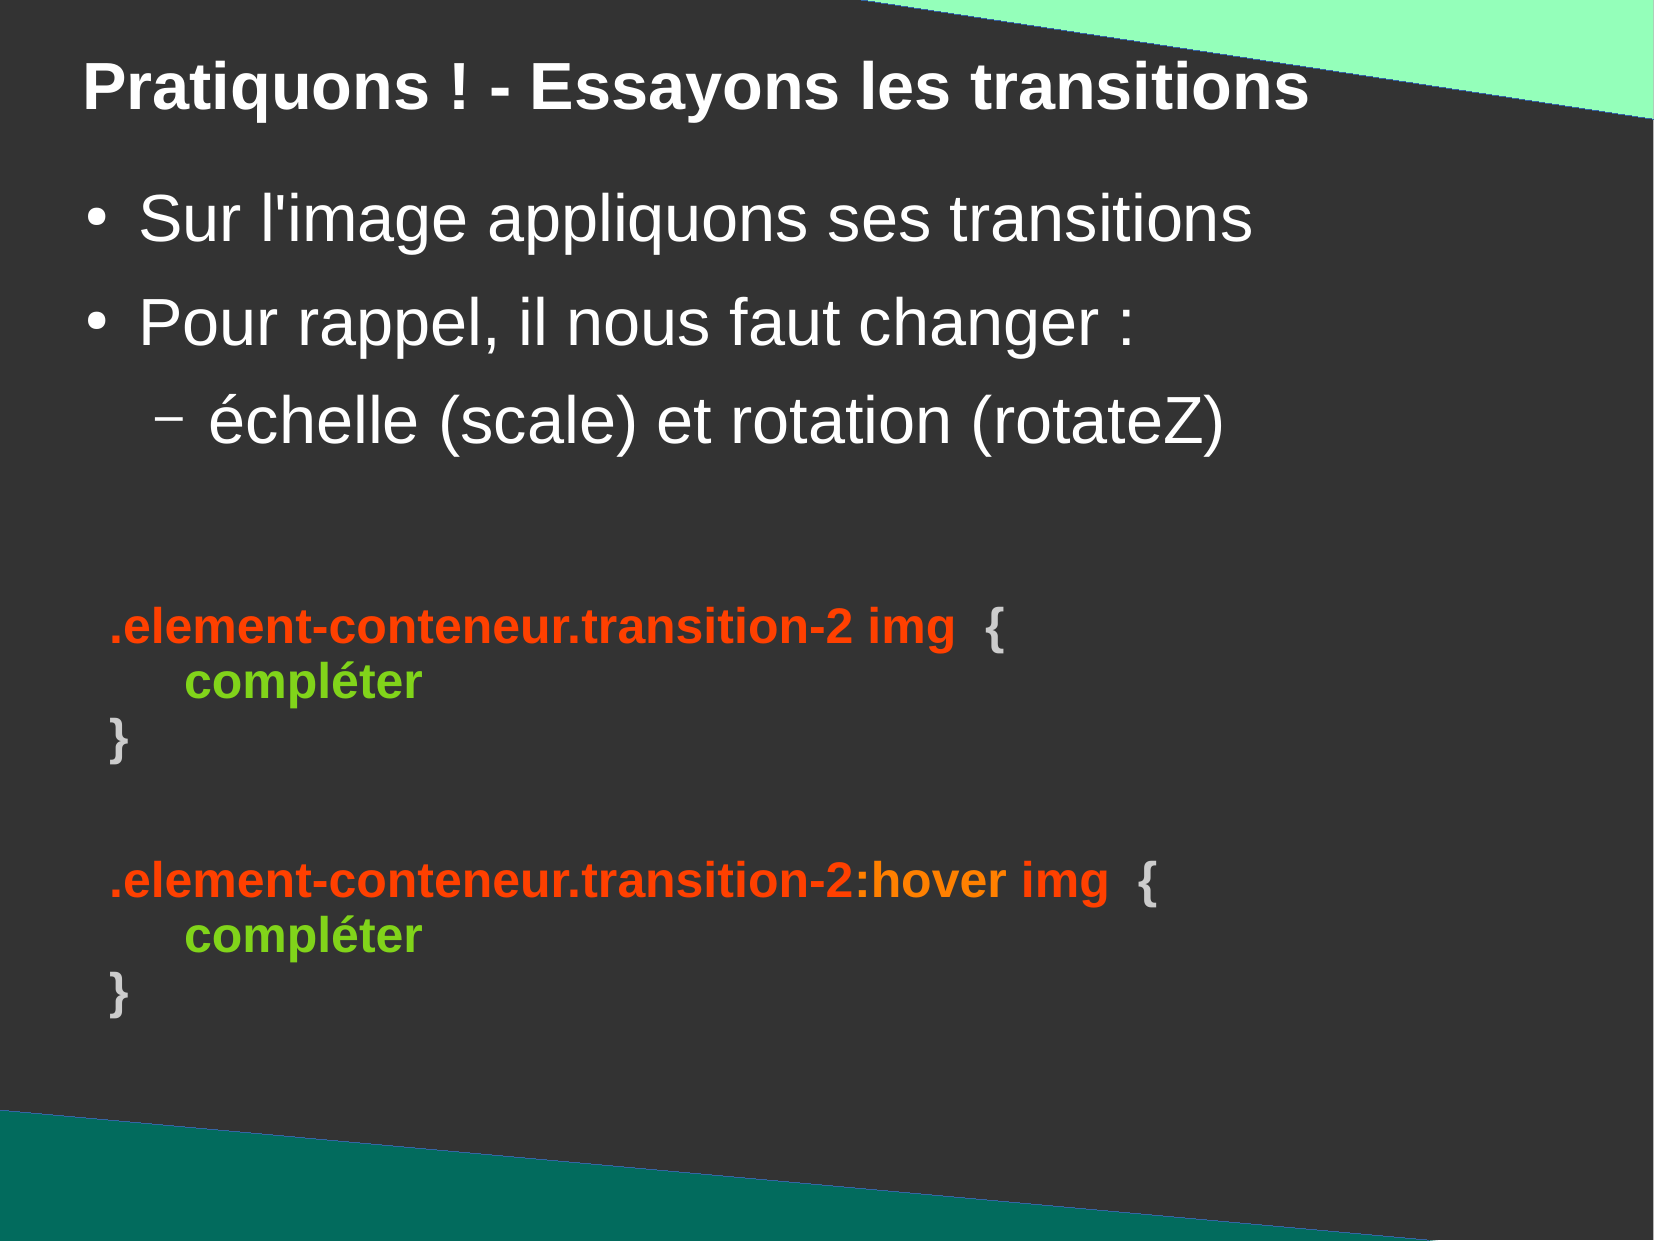

# Pratiquons ! - Essayons les transitions
Sur l'image appliquons ses transitions
Pour rappel, il nous faut changer :
échelle (scale) et rotation (rotateZ)
.element-conteneur.transition-2 img {
	compléter
}
.element-conteneur.transition-2:hover img {
	compléter
}